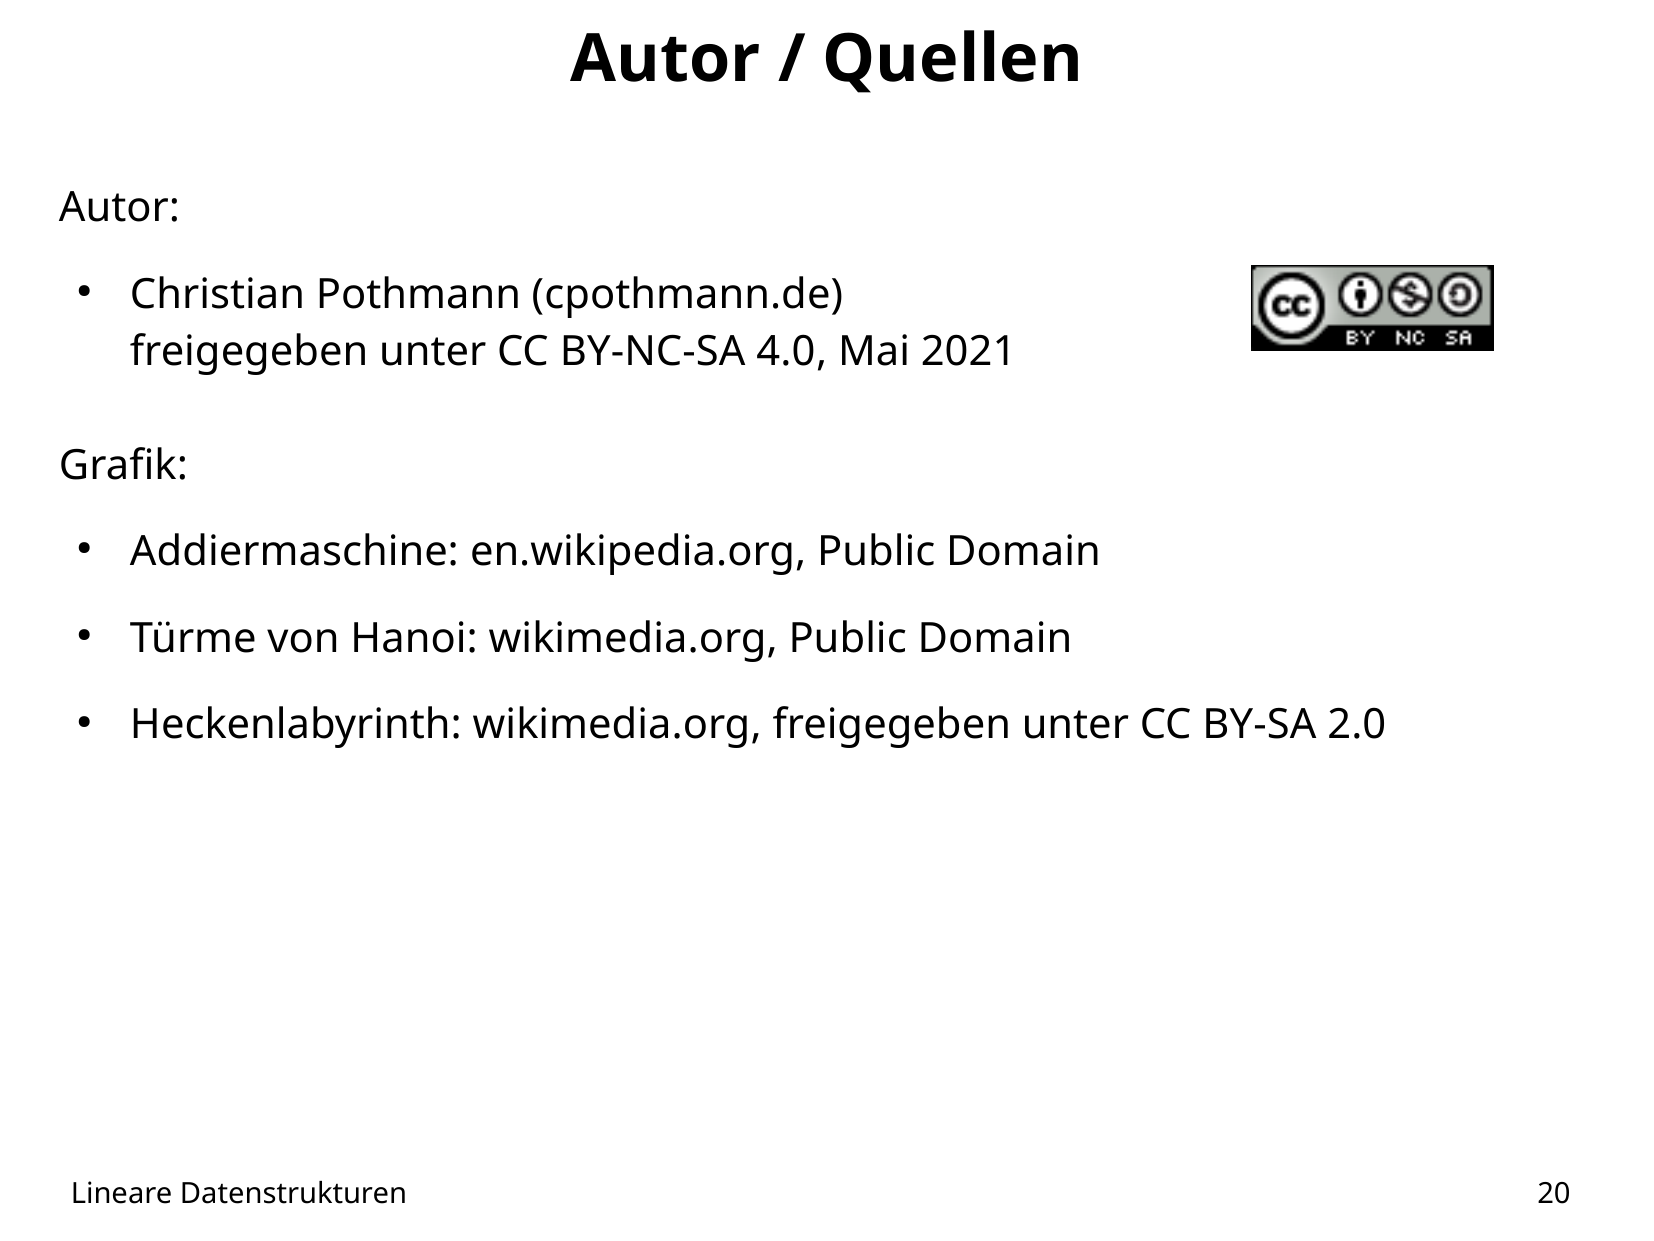

# Autor / Quellen
Autor:
Christian Pothmann (cpothmann.de)
freigegeben unter CC BY-NC-SA 4.0, Mai 2021
Grafik:
Addiermaschine: en.wikipedia.org, Public Domain
Türme von Hanoi: wikimedia.org, Public Domain
Heckenlabyrinth: wikimedia.org, freigegeben unter CC BY-SA 2.0
Lineare Datenstrukturen
20